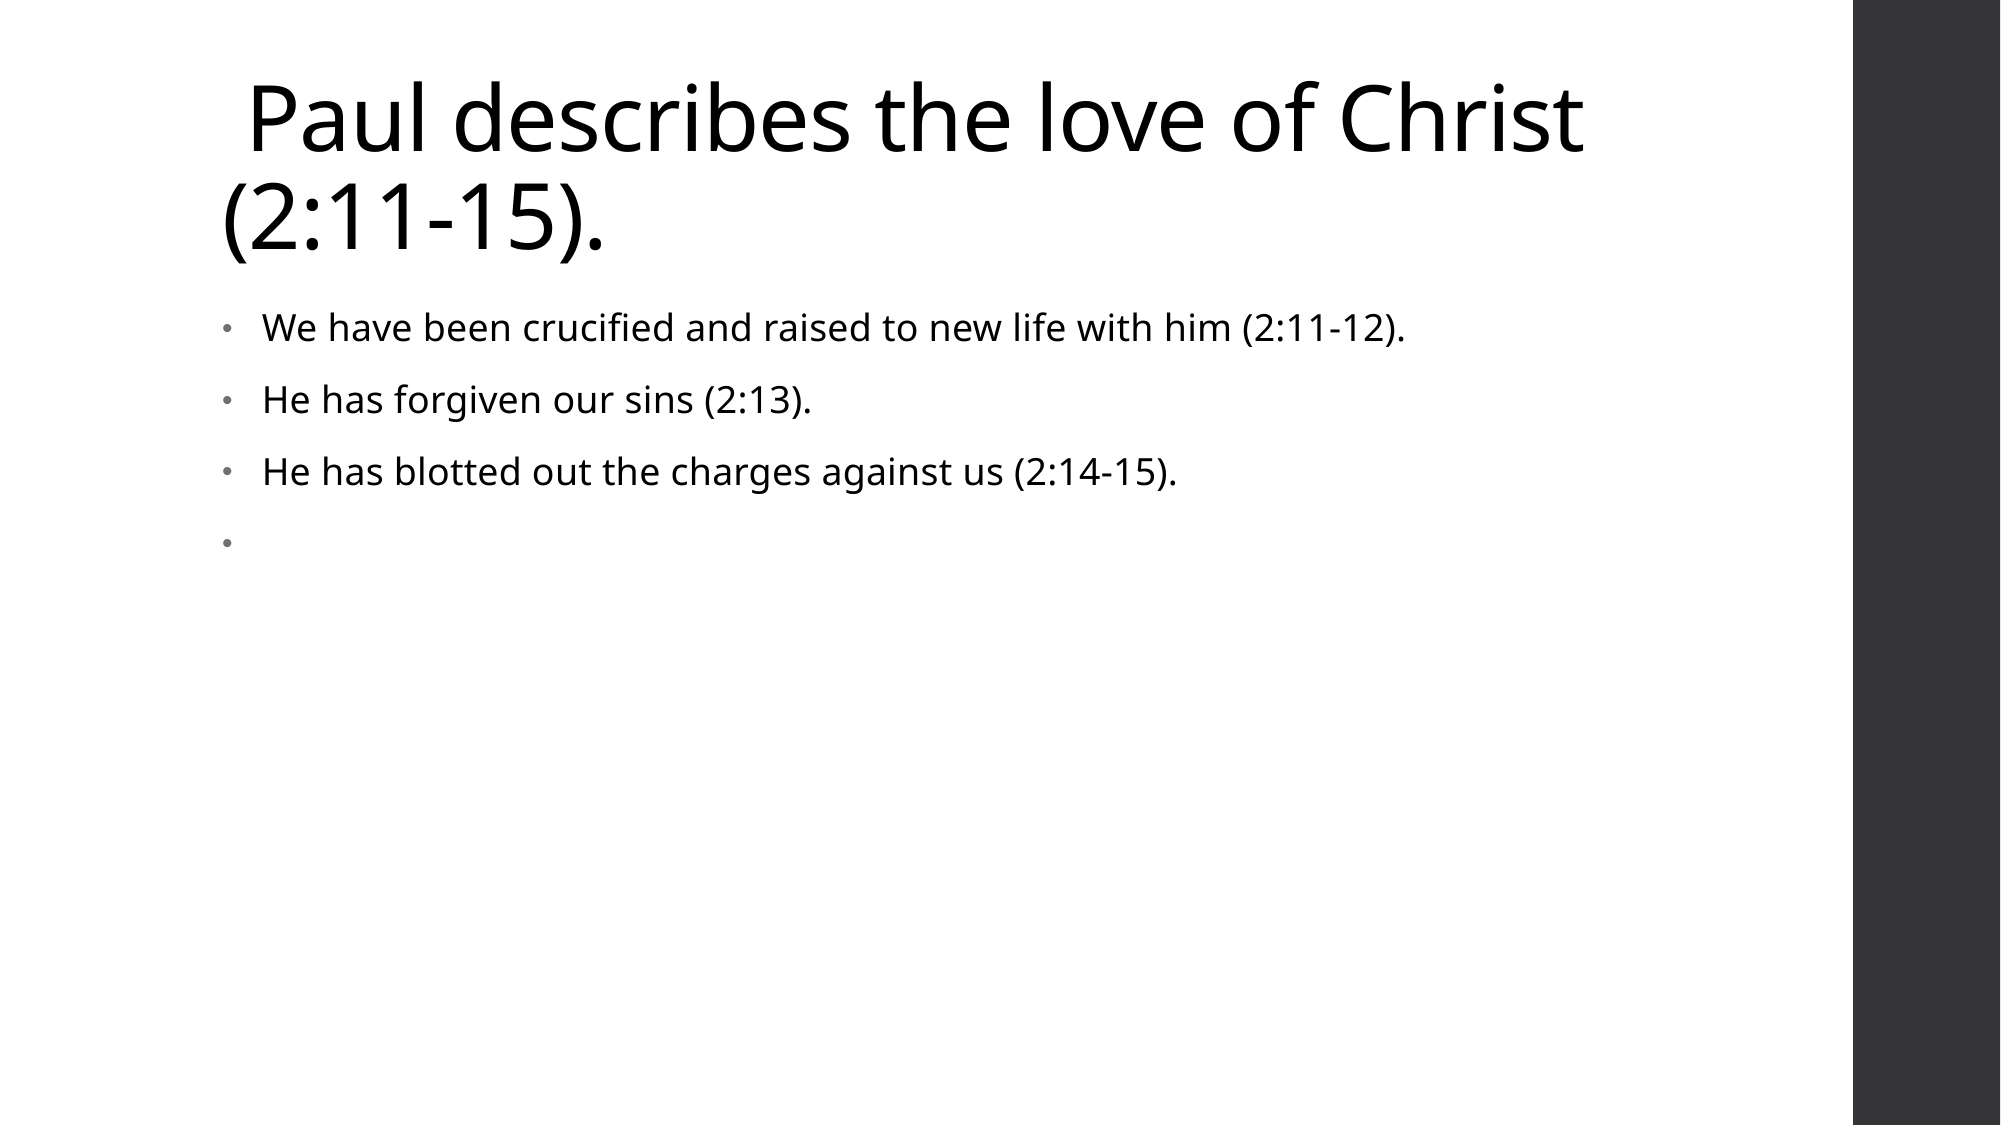

# Paul describes the love of Christ (2:11-15).
 We have been crucified and raised to new life with him (2:11-12).
 He has forgiven our sins (2:13).
 He has blotted out the charges against us (2:14-15).